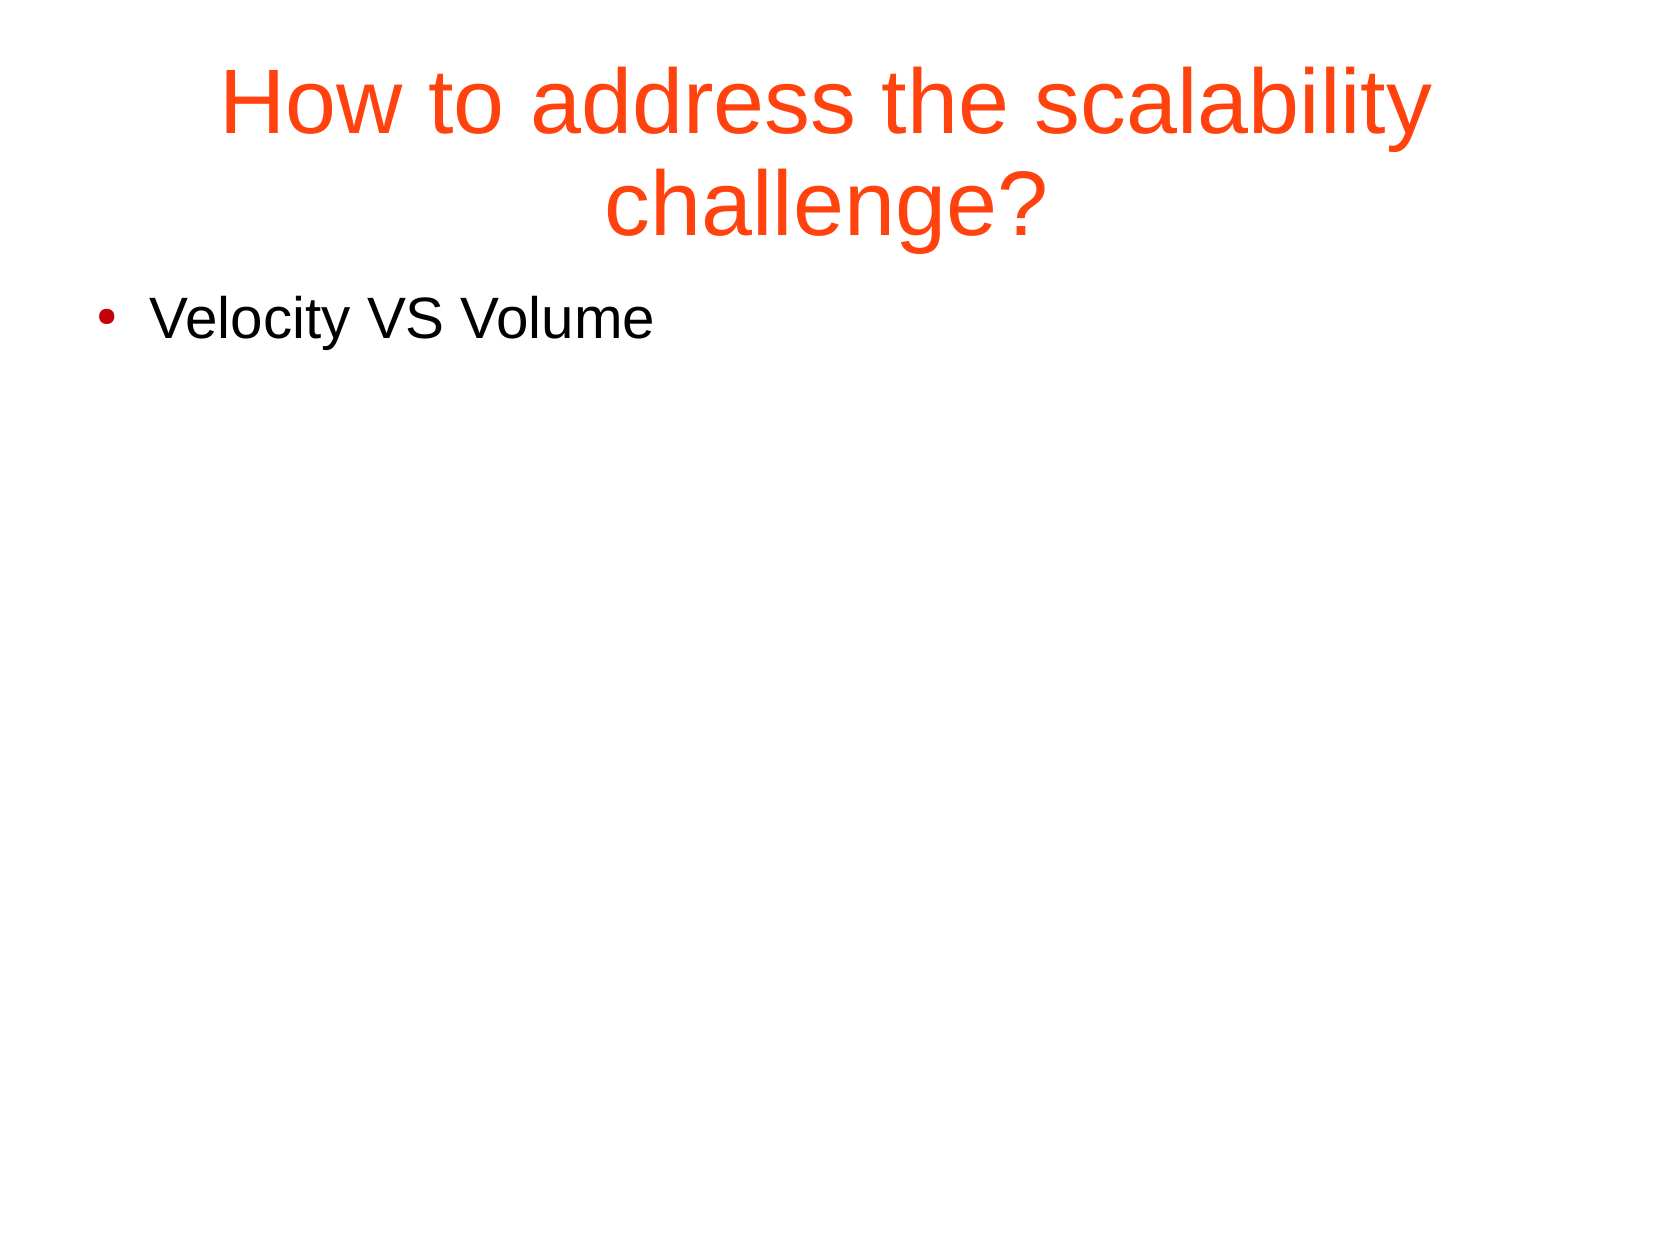

# How to address the scalability challenge?
Velocity VS Volume